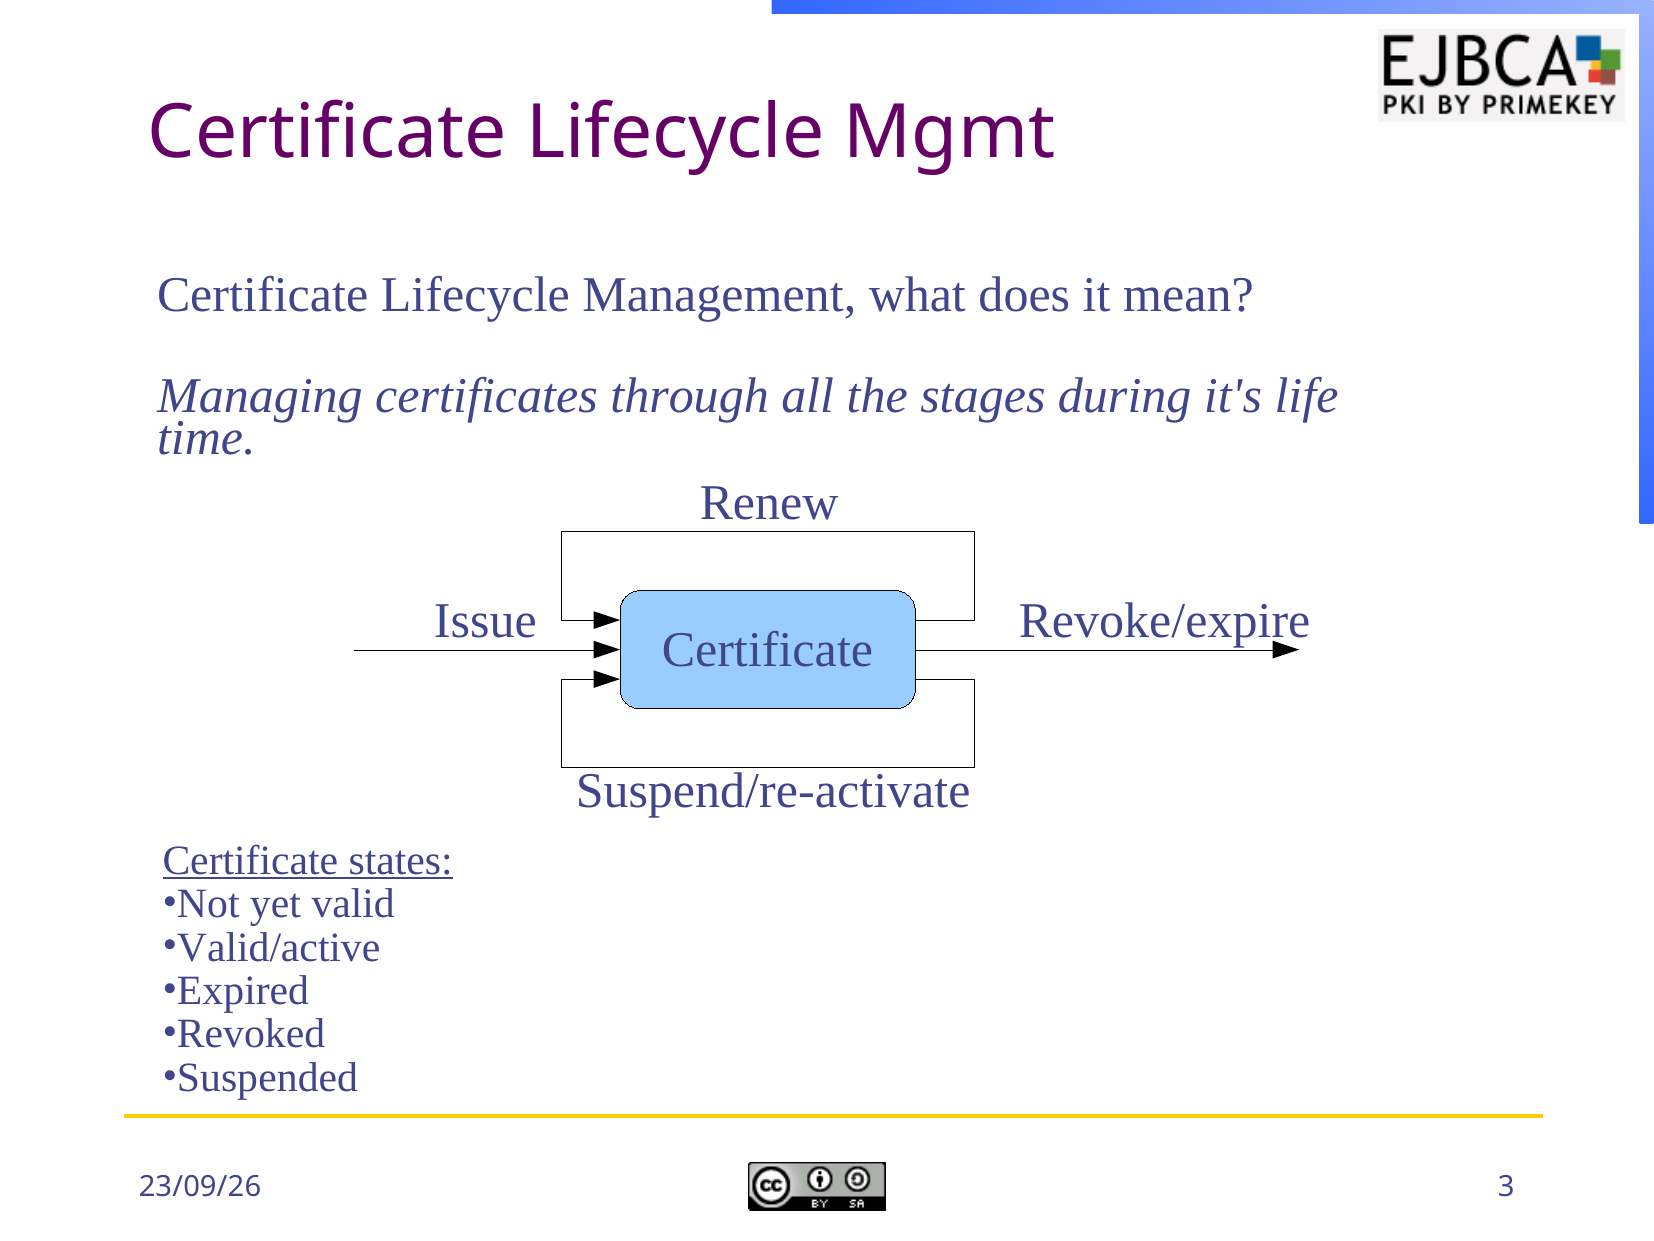

# Certificate Lifecycle Mgmt
Certificate Lifecycle Management, what does it mean?
Managing certificates through all the stages during it's life time.
Renew
Issue
Revoke/expire
Certificate
Suspend/re-activate
Certificate states:
Not yet valid
Valid/active
Expired
Revoked
Suspended
3